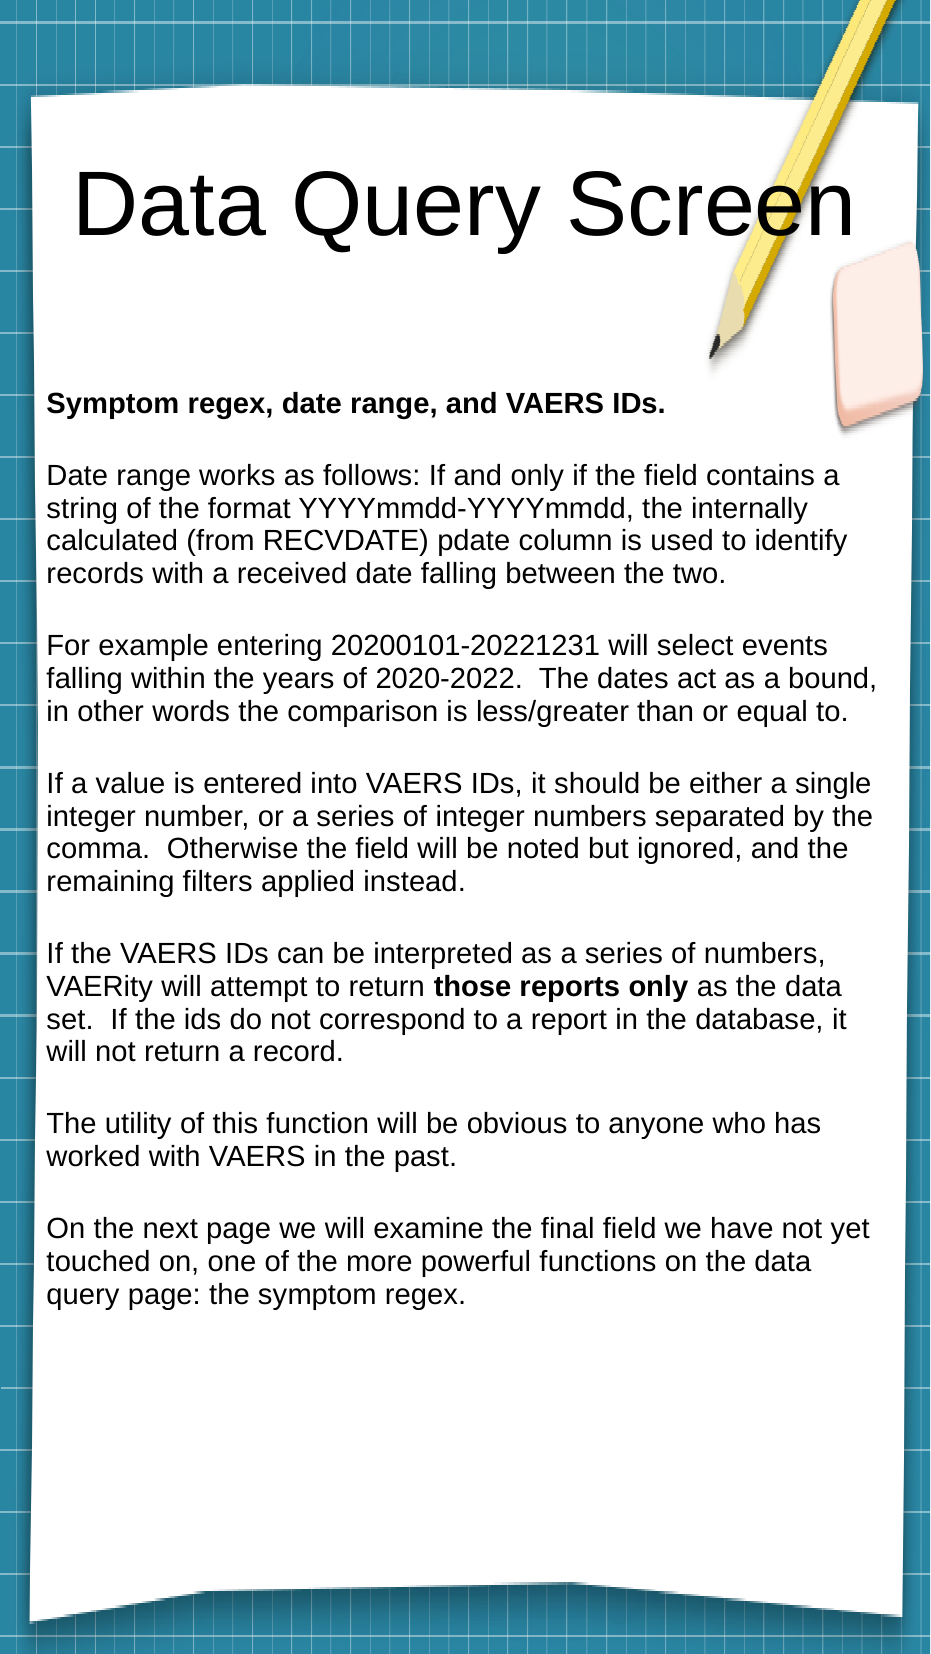

# Data Query Screen
Symptom regex, date range, and VAERS IDs.
Date range works as follows: If and only if the field contains a string of the format YYYYmmdd-YYYYmmdd, the internally calculated (from RECVDATE) pdate column is used to identify records with a received date falling between the two.
For example entering 20200101-20221231 will select events falling within the years of 2020-2022. The dates act as a bound, in other words the comparison is less/greater than or equal to.
If a value is entered into VAERS IDs, it should be either a single integer number, or a series of integer numbers separated by the comma. Otherwise the field will be noted but ignored, and the remaining filters applied instead.
If the VAERS IDs can be interpreted as a series of numbers, VAERity will attempt to return those reports only as the data set. If the ids do not correspond to a report in the database, it will not return a record.
The utility of this function will be obvious to anyone who has worked with VAERS in the past.
On the next page we will examine the final field we have not yet touched on, one of the more powerful functions on the data query page: the symptom regex.